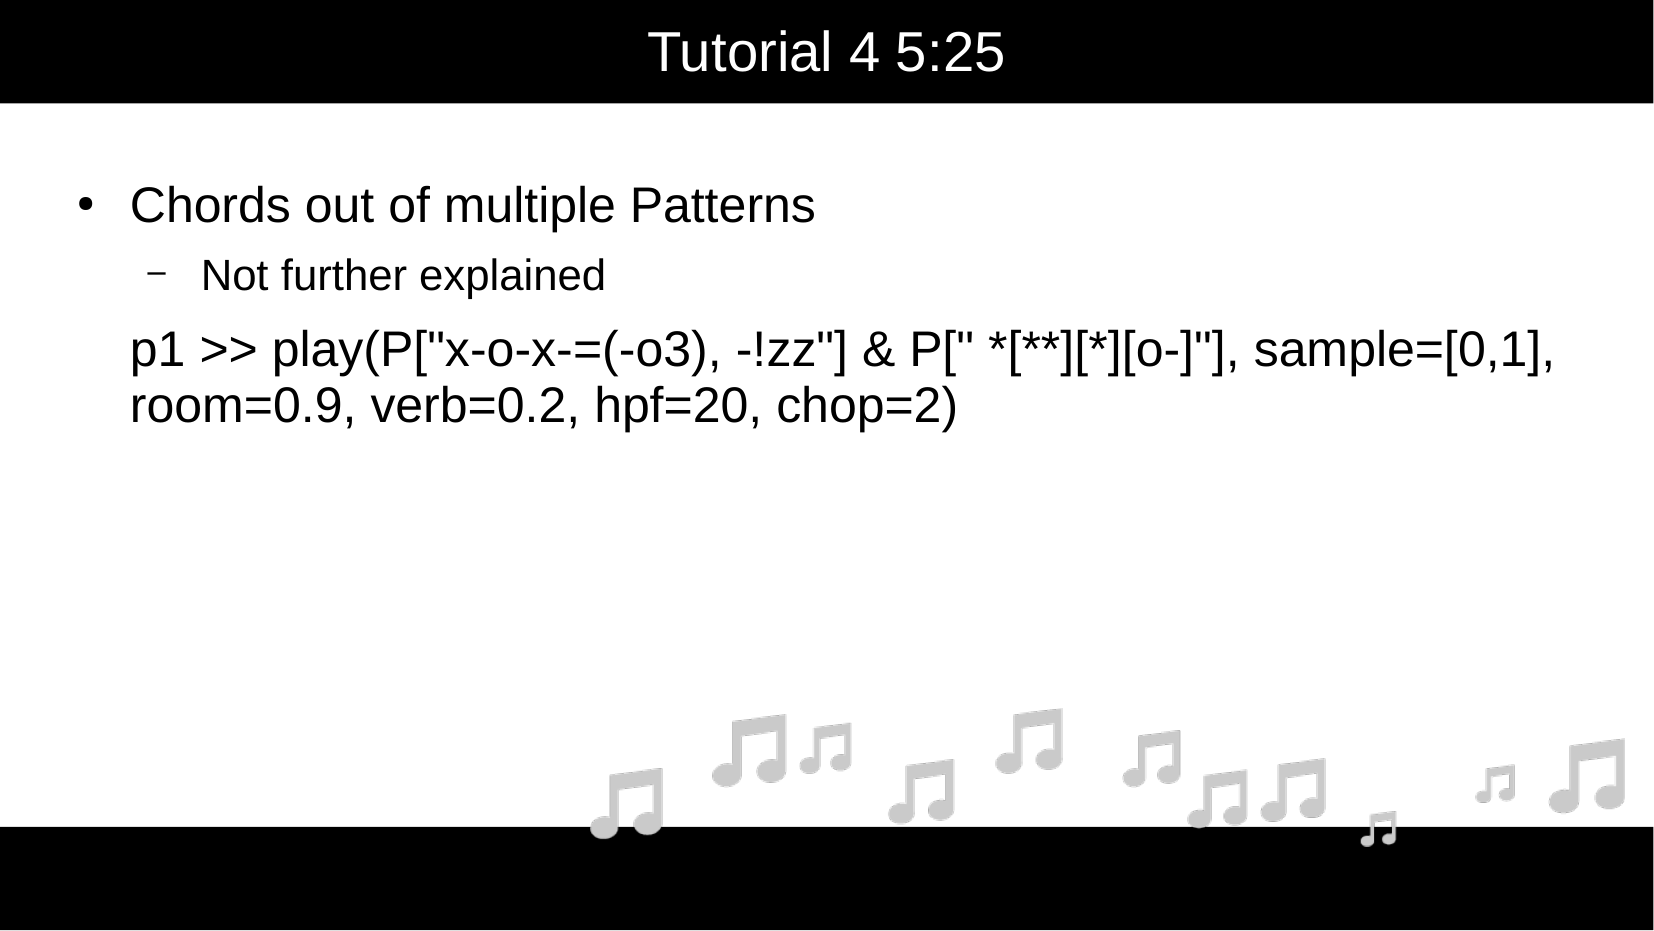

# Tutorial 4 5:25
Chords out of multiple Patterns
Not further explained
p1 >> play(P["x-o-x-=(-o3), -!zz"] & P[" *[**][*][o-]"], sample=[0,1], room=0.9, verb=0.2, hpf=20, chop=2)